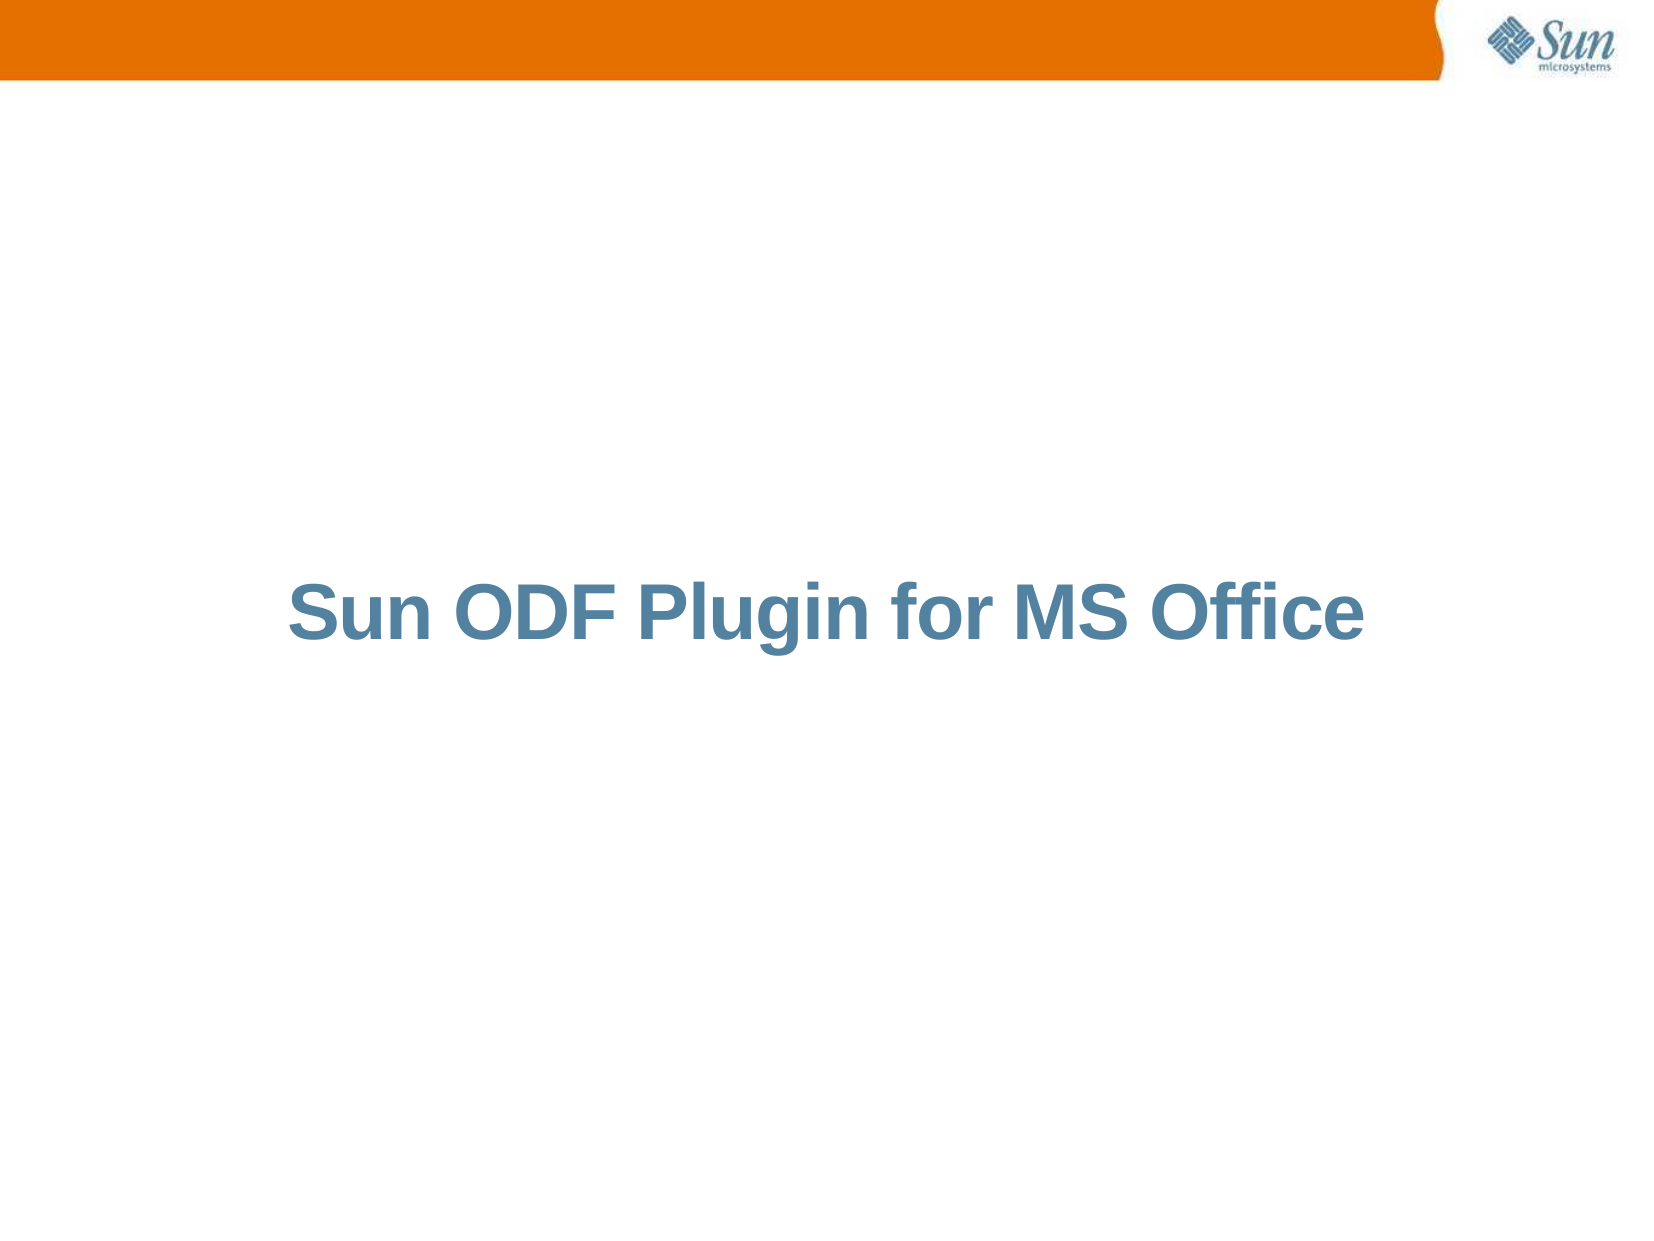

# Sun ODF Plugin for MS Office